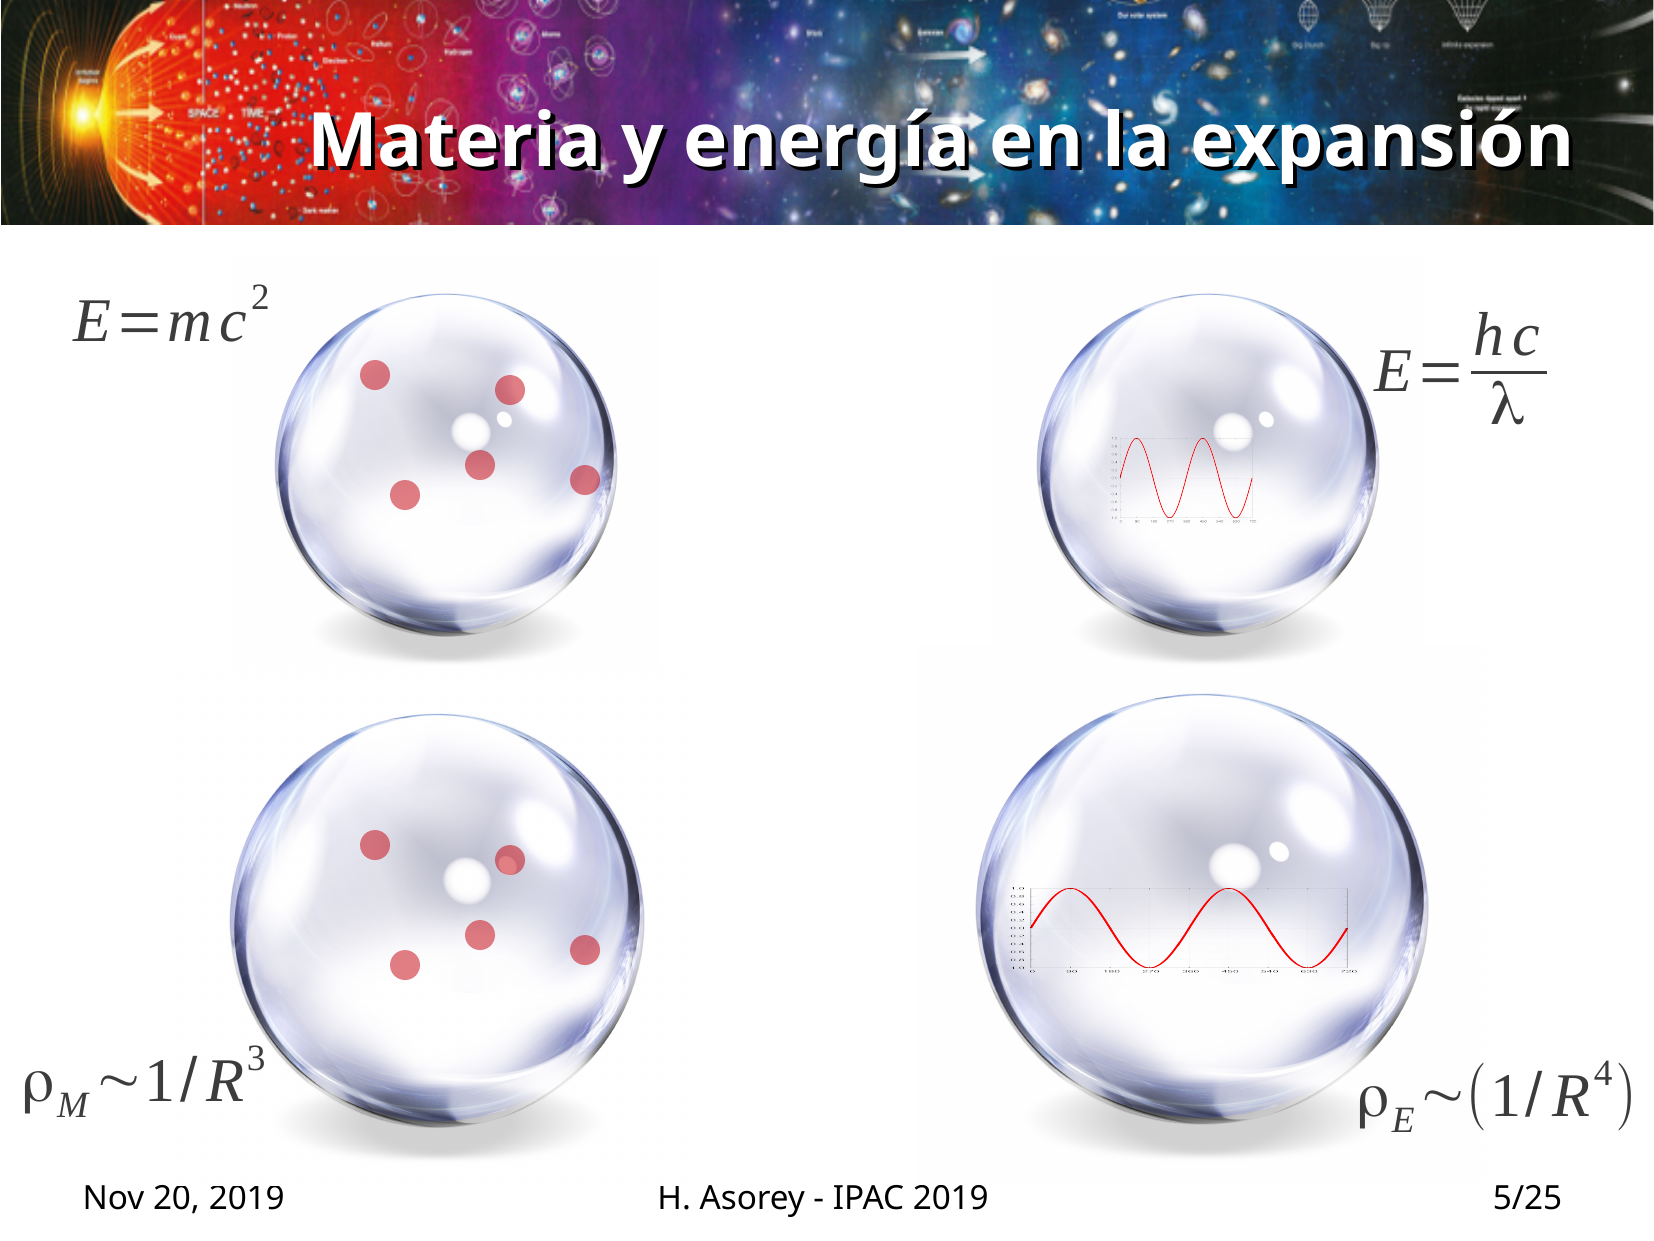

# Materia y energía en la expansión
Nov 20, 2019
H. Asorey - IPAC 2019
5